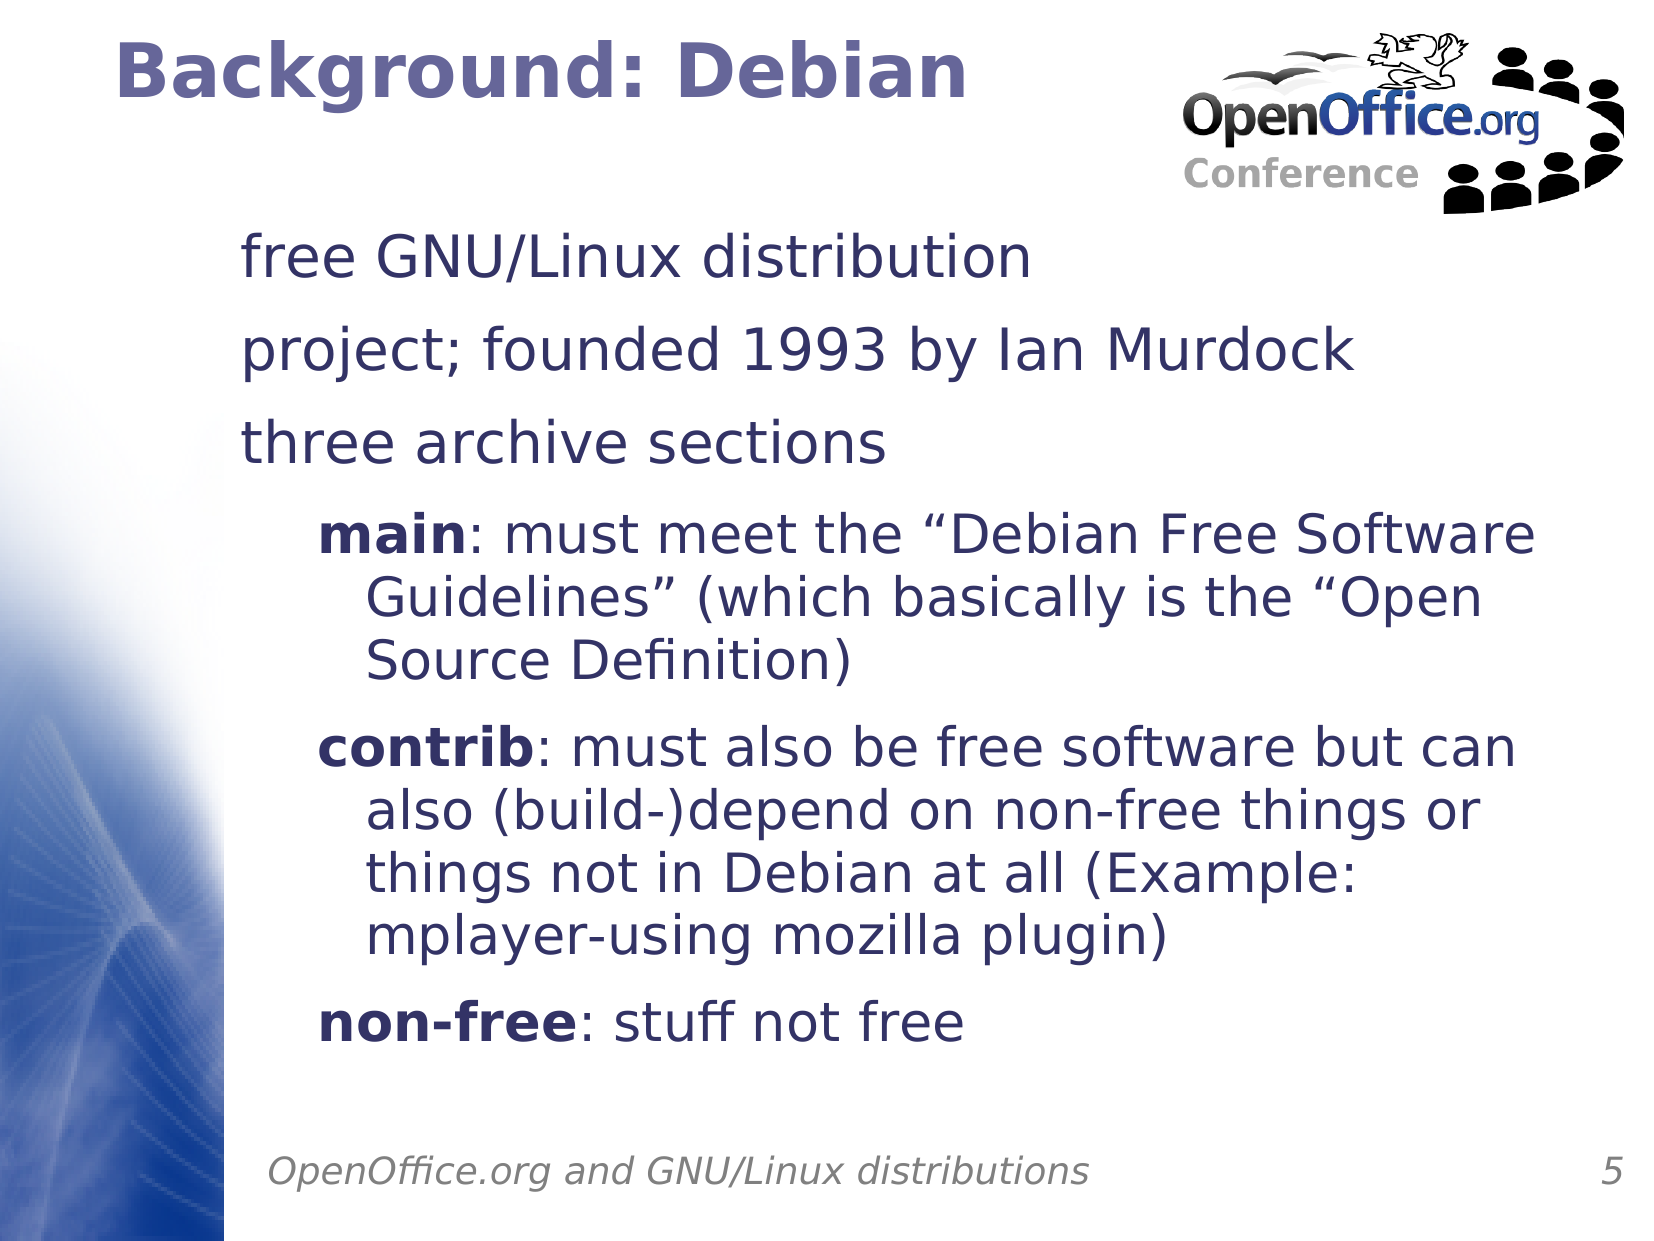

# Background: Debian
free GNU/Linux distribution
project; founded 1993 by Ian Murdock
three archive sections
main: must meet the “Debian Free Software Guidelines” (which basically is the “Open Source Definition)
contrib: must also be free software but can also (build-)depend on non-free things or things not in Debian at all (Example: mplayer-using mozilla plugin)
non-free: stuff not free